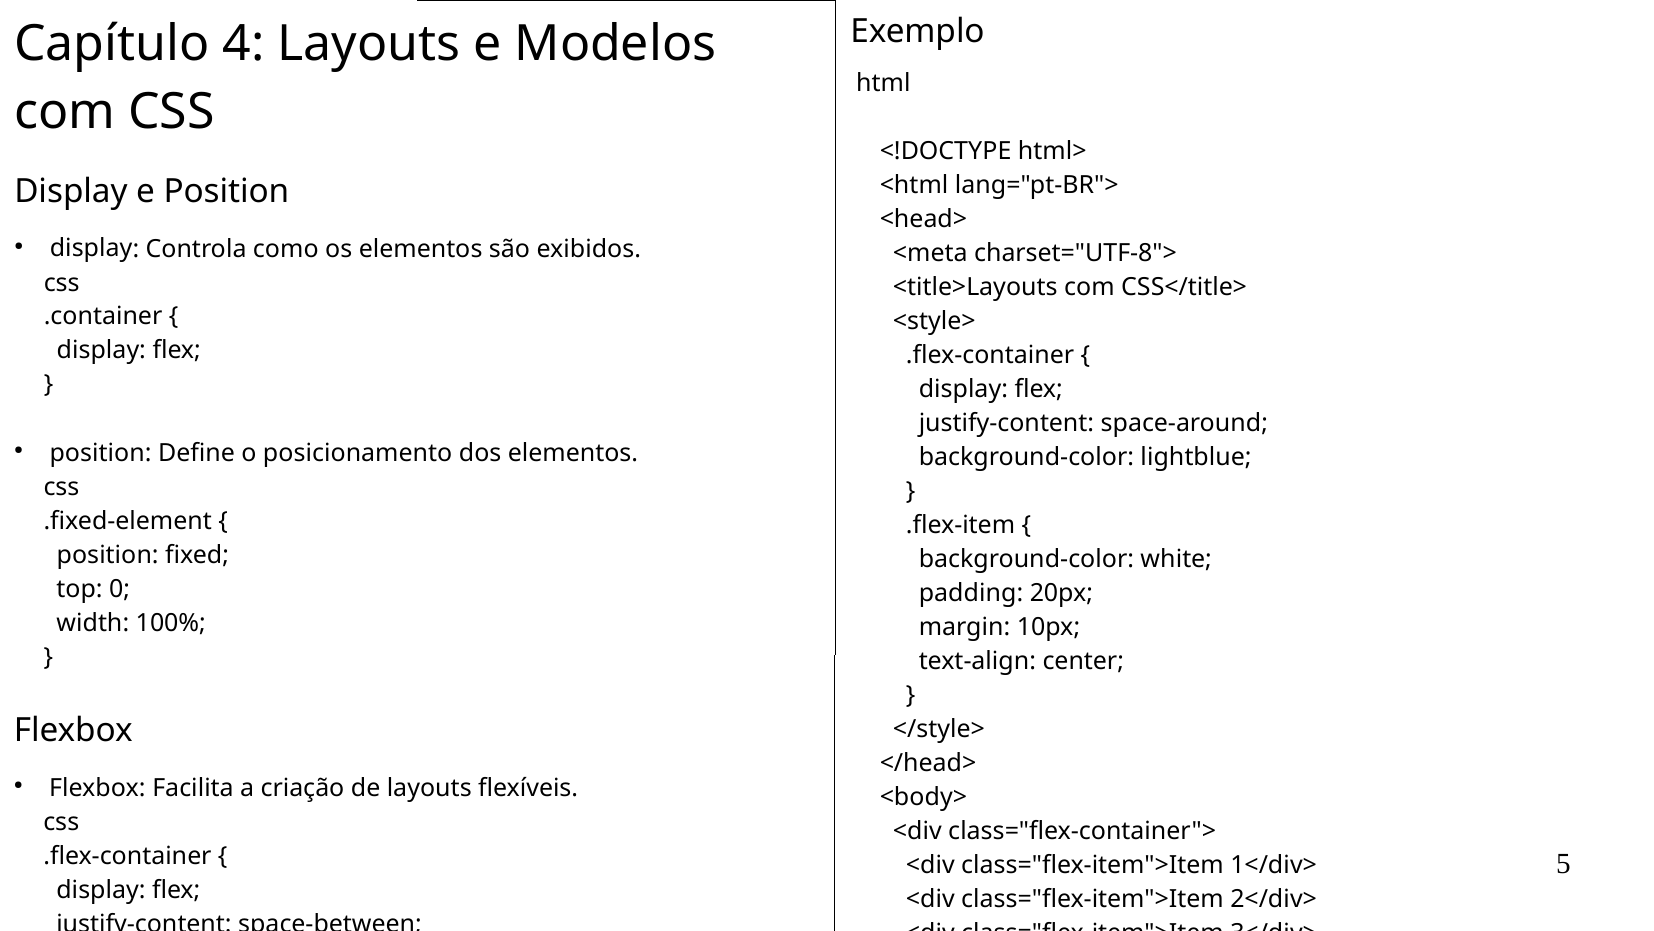

Capítulo 4: Layouts e Modelos com CSS
Display e Position
display: Controla como os elementos são exibidos.
css
.container {
 display: flex;
}
position: Define o posicionamento dos elementos.
css
.fixed-element {
 position: fixed;
 top: 0;
 width: 100%;
}
Flexbox
Flexbox: Facilita a criação de layouts flexíveis.
css
.flex-container {
 display: flex;
 justify-content: space-between;
}
.flex-item {
 margin: 10px;
}
Exemplo
html
<!DOCTYPE html>
<html lang="pt-BR">
<head>
 <meta charset="UTF-8">
 <title>Layouts com CSS</title>
 <style>
 .flex-container {
 display: flex;
 justify-content: space-around;
 background-color: lightblue;
 }
 .flex-item {
 background-color: white;
 padding: 20px;
 margin: 10px;
 text-align: center;
 }
 </style>
</head>
<body>
 <div class="flex-container">
 <div class="flex-item">Item 1</div>
 <div class="flex-item">Item 2</div>
 <div class="flex-item">Item 3</div>
 </div>
</body>
</html>
5